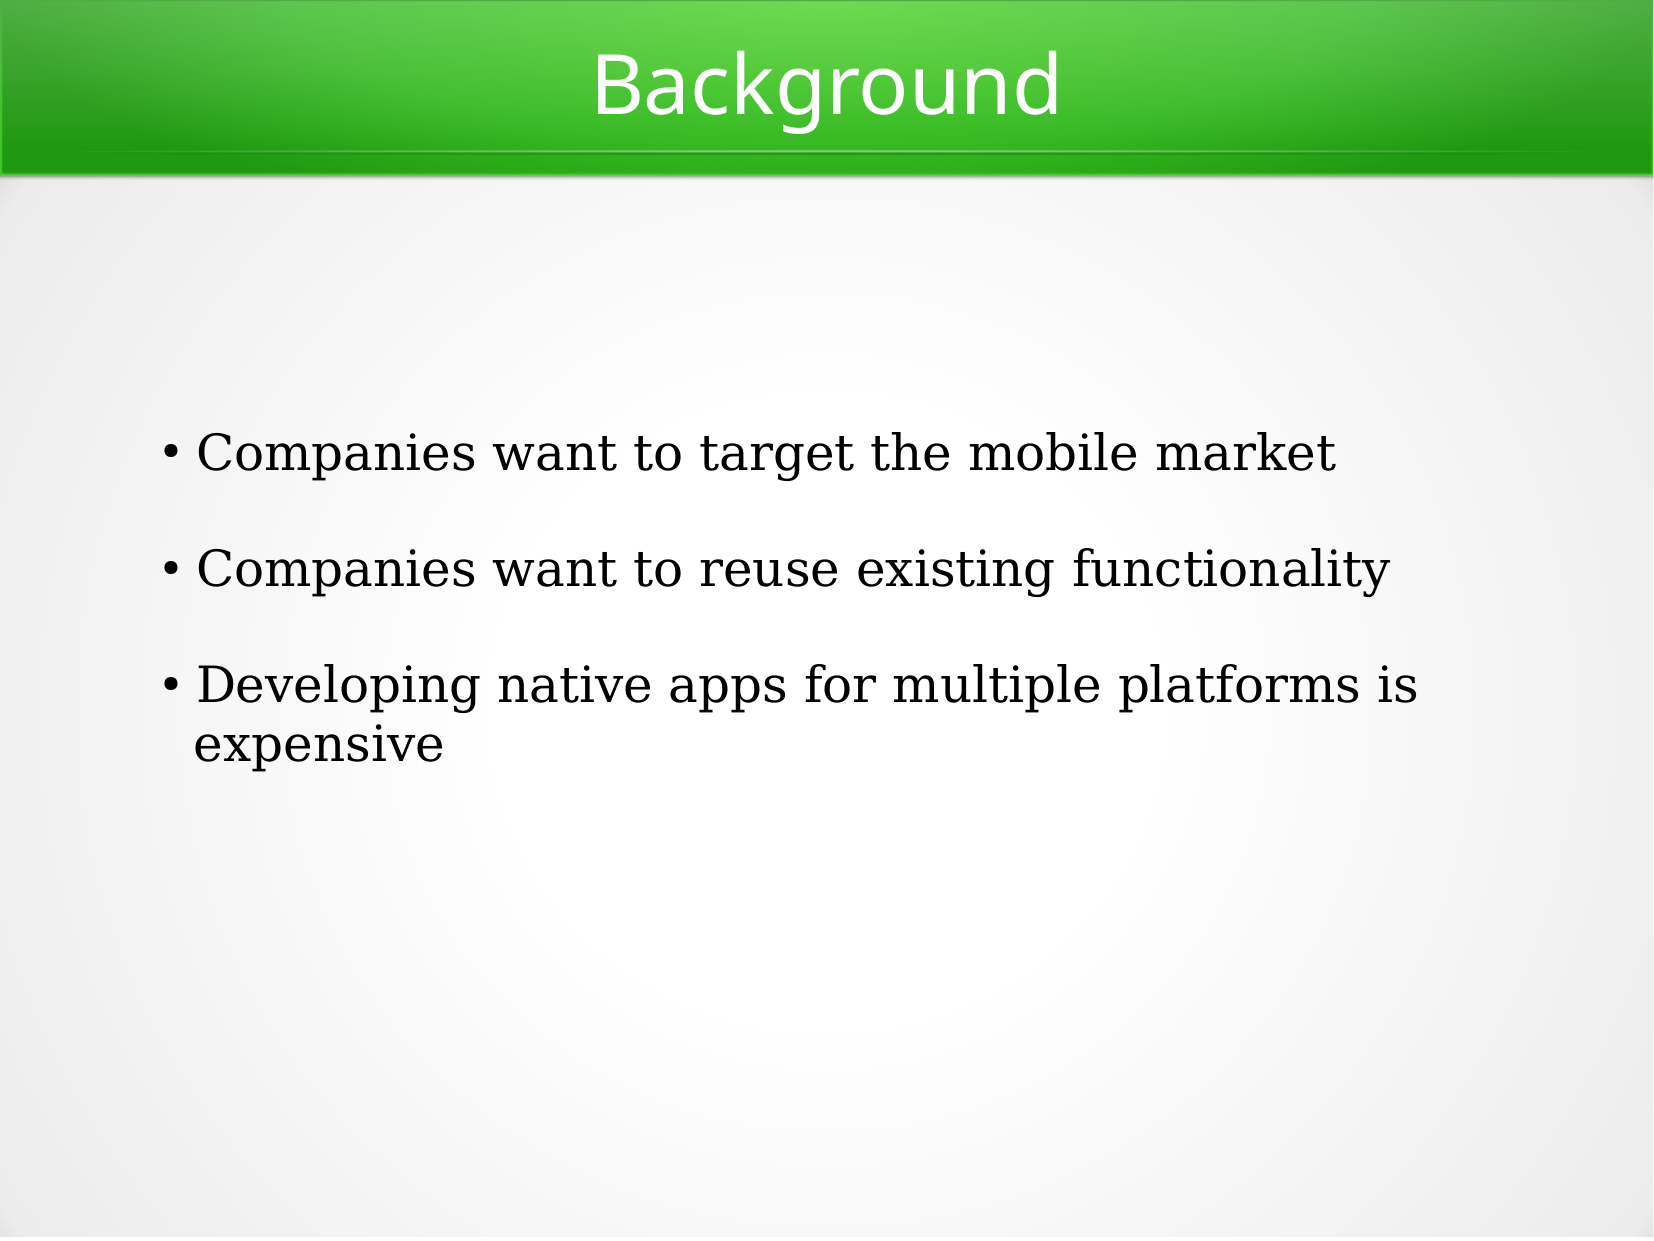

# Background
 Companies want to target the mobile market
 Companies want to reuse existing functionality
 Developing native apps for multiple platforms is expensive